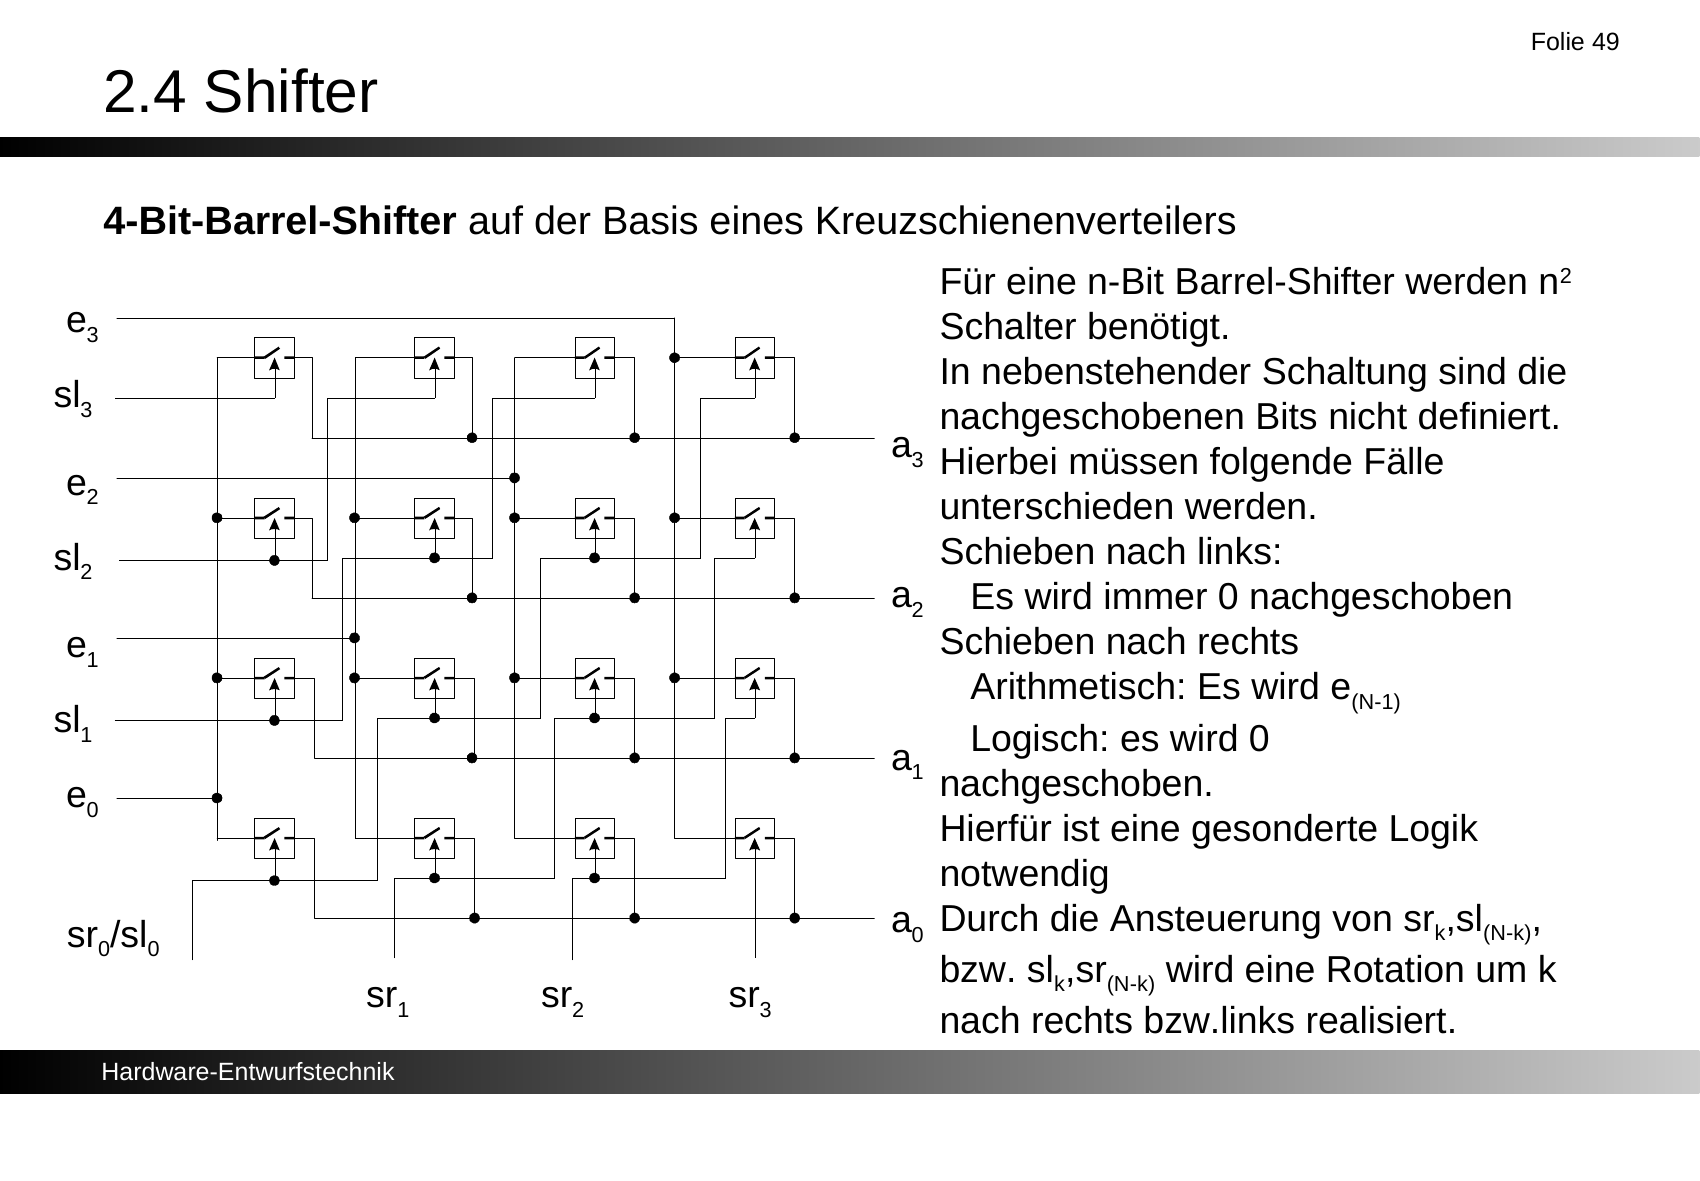

# 2.4 Shifter
4-Bit-Barrel-Shifter auf der Basis eines Kreuzschienenverteilers
Für eine n-Bit Barrel-Shifter werden n2 Schalter benötigt.
In nebenstehender Schaltung sind die nachgeschobenen Bits nicht definiert. Hierbei müssen folgende Fälle unterschieden werden.
Schieben nach links:
	Es wird immer 0 nachgeschoben
Schieben nach rechts
	Arithmetisch: Es wird e(N-1)
	Logisch: es wird 0
nachgeschoben.
Hierfür ist eine gesonderte Logik notwendig
Durch die Ansteuerung von srk,sl(N-k),
bzw. slk,sr(N-k) wird eine Rotation um k
nach rechts bzw.links realisiert.
e3
sl3
a3
e2
sl2
a2
e1
sl1
a1
e0
a0
sr0/sl0
sr1
sr2
sr3